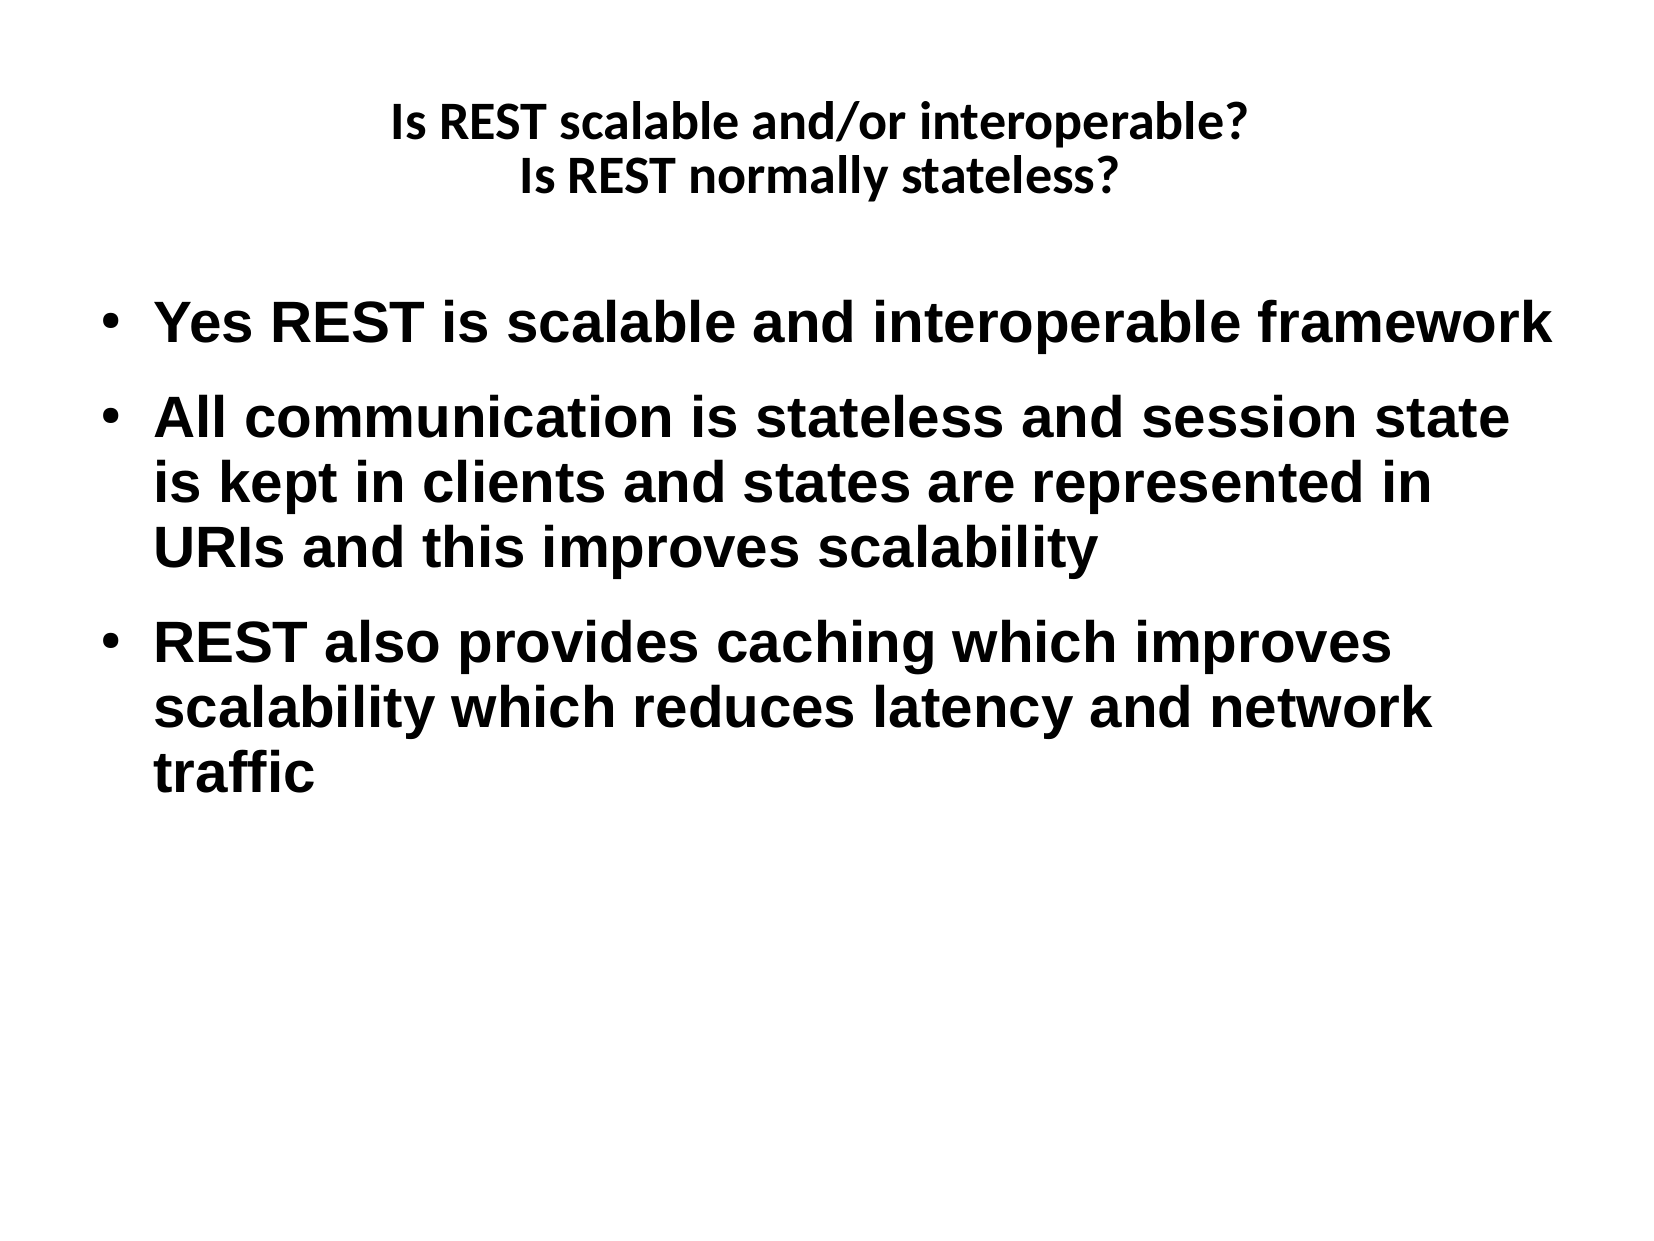

# Is REST scalable and/or interoperable? Is REST normally stateless?
Yes REST is scalable and interoperable framework
All communication is stateless and session state is kept in clients and states are represented in URIs and this improves scalability
REST also provides caching which improves scalability which reduces latency and network traffic